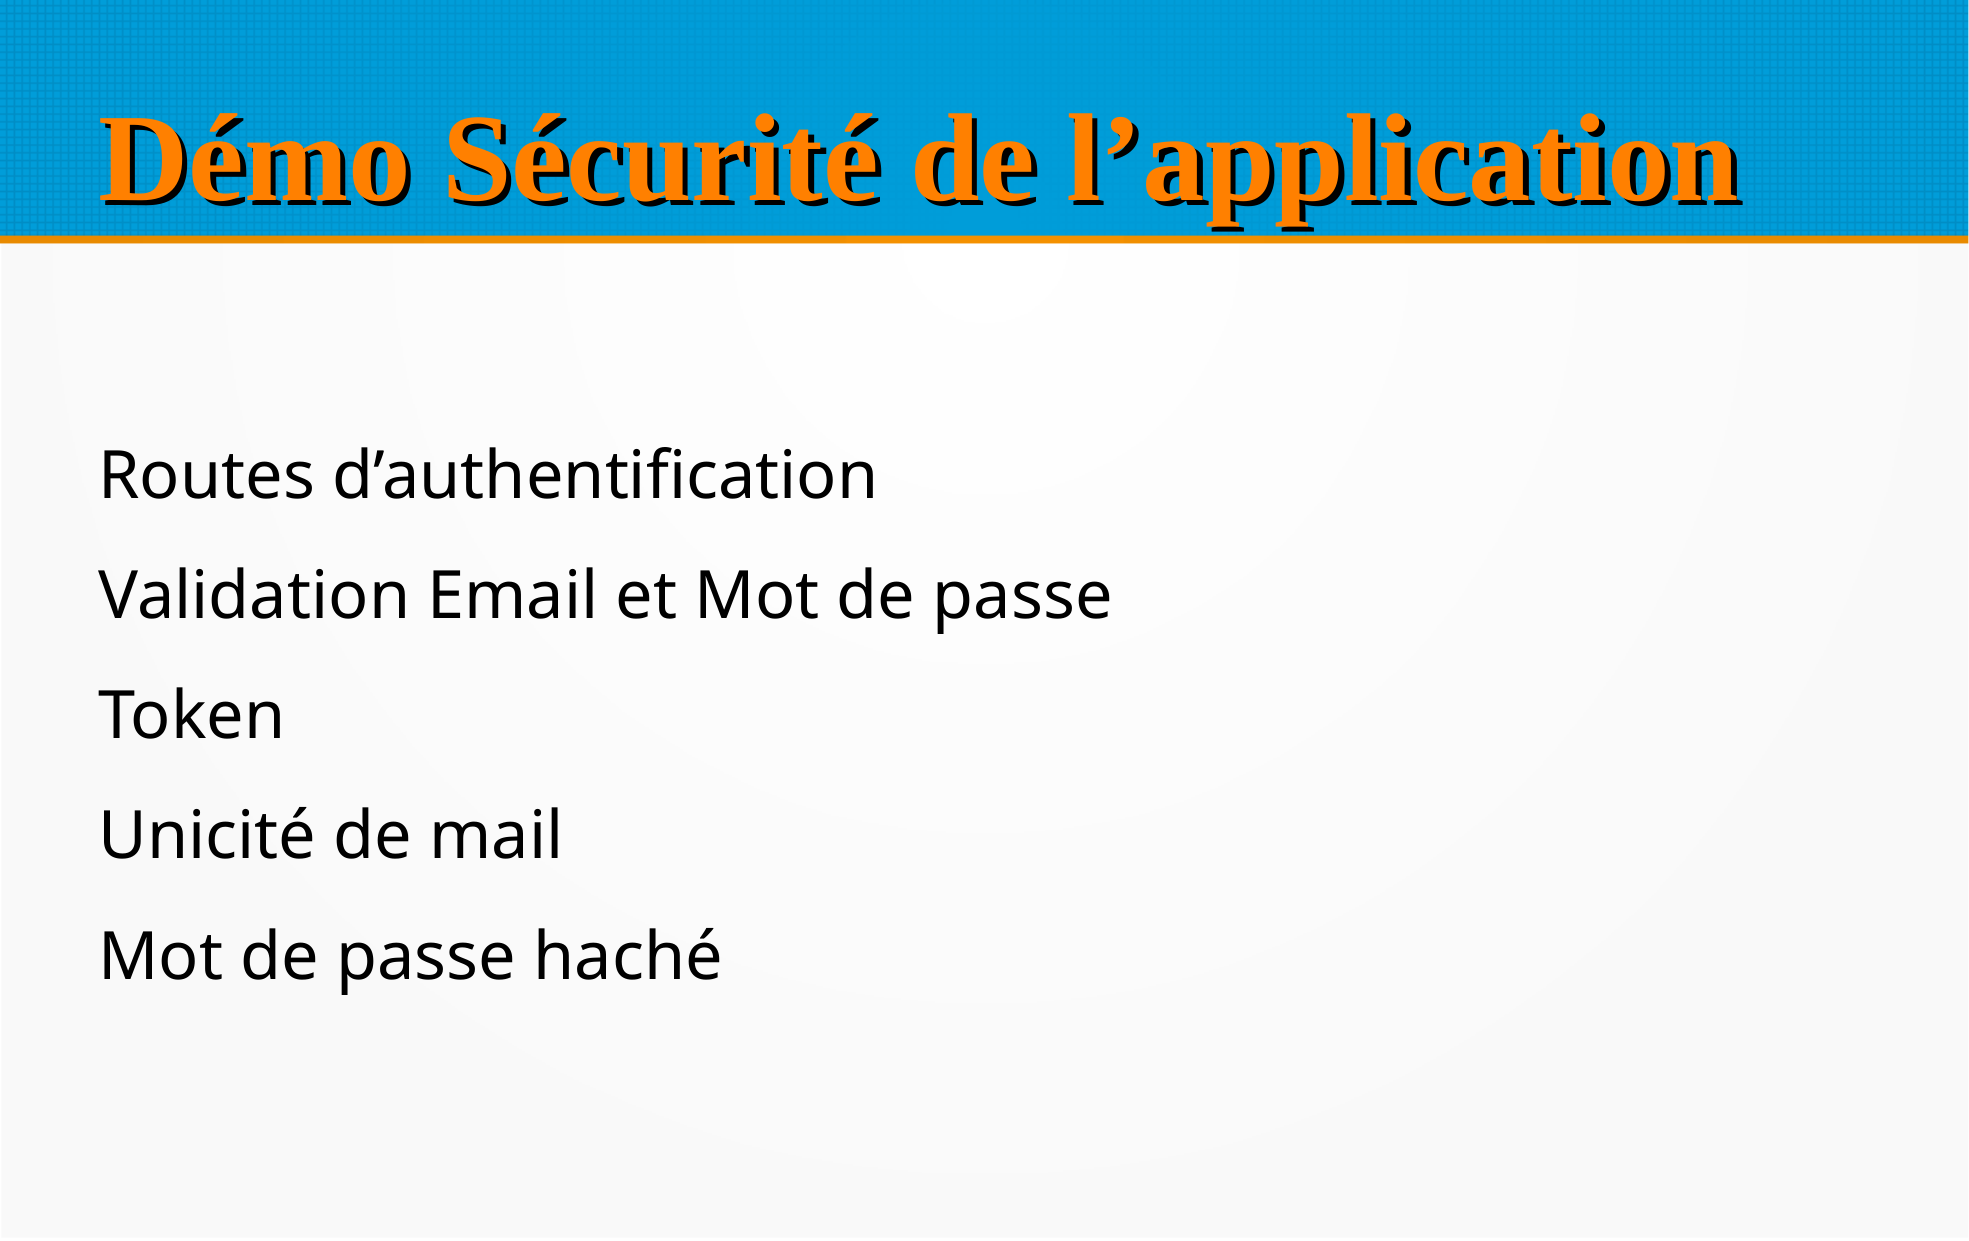

# Démo Sécurité de l’application
Routes d’authentification
Validation Email et Mot de passe
Token
Unicité de mail
Mot de passe haché